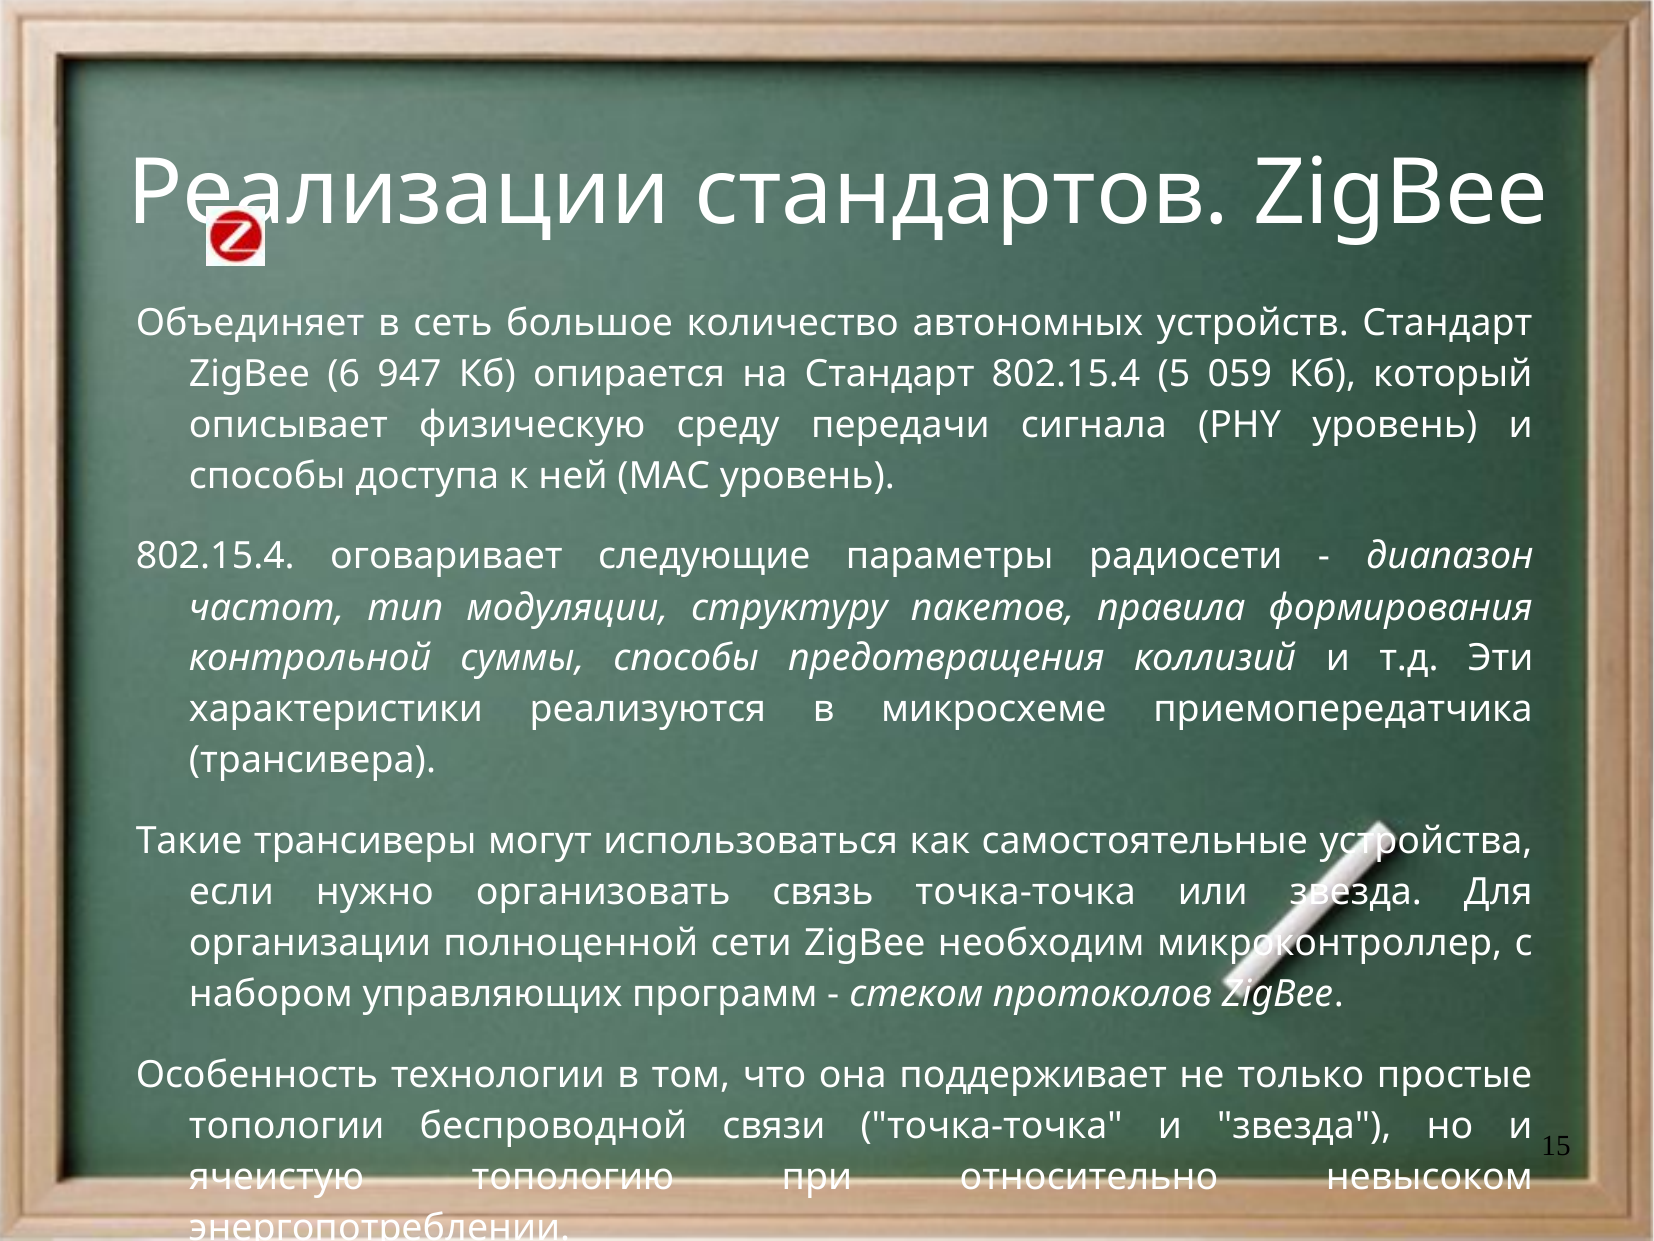

# Реализации стандартов. ZigBee
Объединяет в сеть большое количество автономных устройств. Cтандарт ZigBee (6 947 Кб) опирается на Стандарт 802.15.4 (5 059 Кб), который описывает физическую среду передачи сигнала (PHY уровень) и способы доступа к ней (MAC уровень).
802.15.4. оговаривает следующие параметры радиосети - диапазон частот, тип модуляции, структуру пакетов, правила формирования контрольной суммы, способы предотвращения коллизий и т.д. Эти характеристики реализуются в микросхеме приемопередатчика (трансивера).
Такие трансиверы могут использоваться как самостоятельные устройства, если нужно организовать связь точка-точка или звезда. Для организации полноценной сети ZigBee необходим микроконтроллер, с набором управляющих программ - стеком протоколов ZigBee.
Особенность технологии в том, что она поддерживает не только простые топологии беспроводной связи ("точка-точка" и "звезда"), но и ячеистую топологию при относительно невысоком энергопотреблении.
15